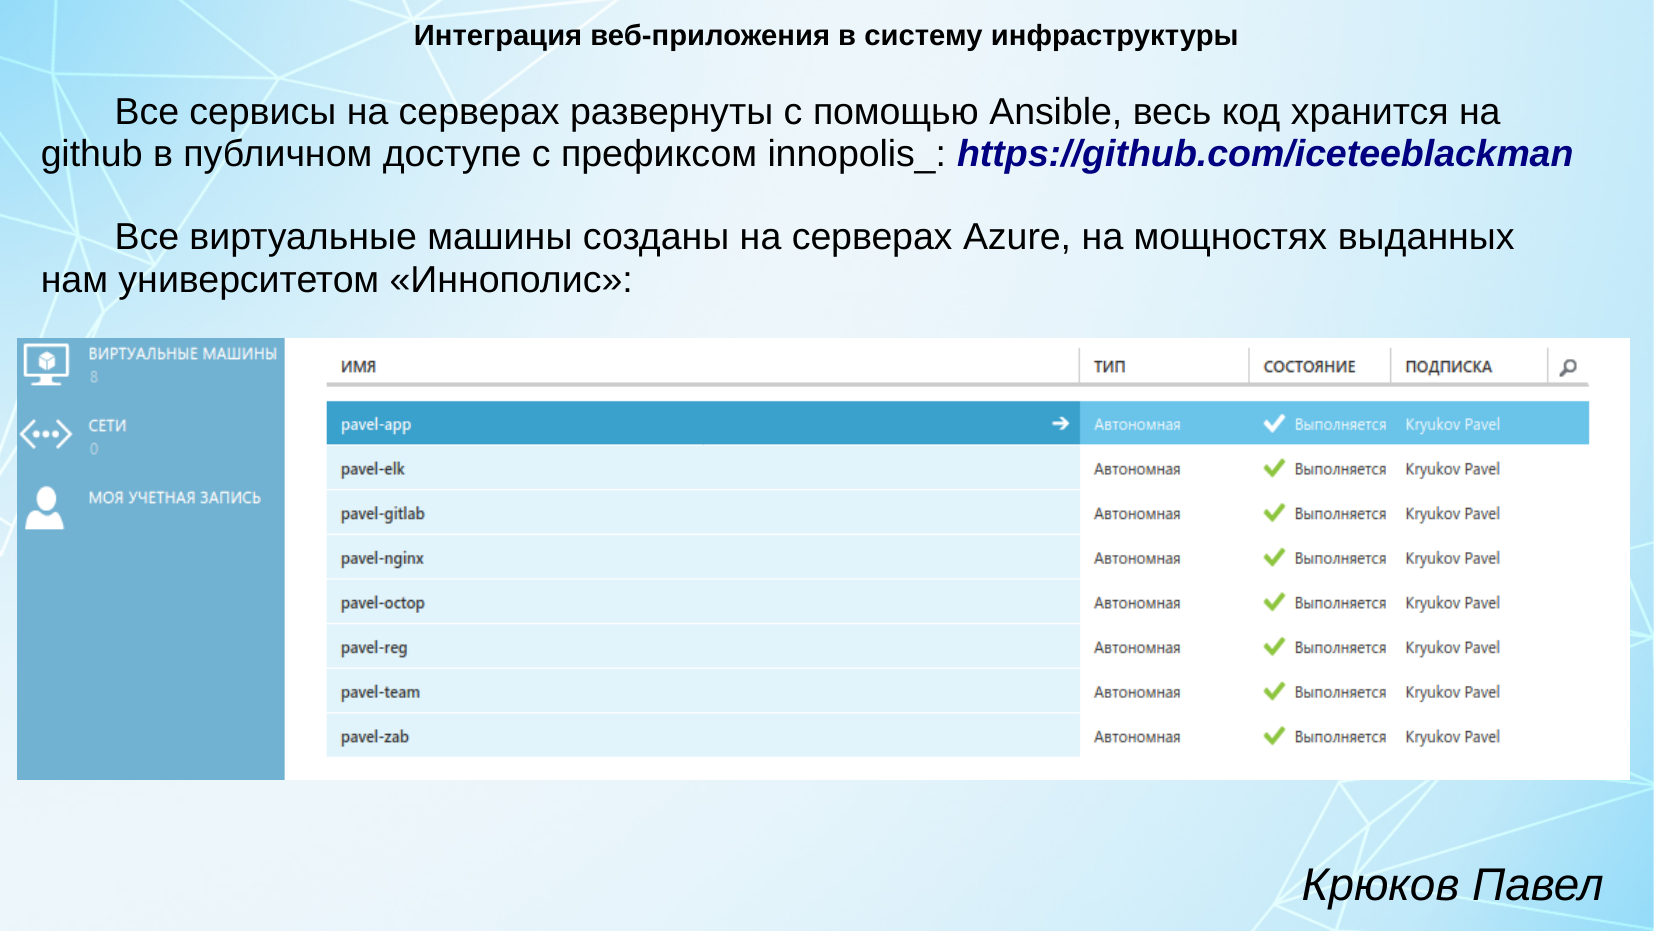

# Интеграция веб-приложения в систему инфраструктуры
	Все сервисы на серверах развернуты с помощью Ansible, весь код хранится на github в публичном доступе с префиксом innopolis_: https://github.com/iceteeblackman
	Все виртуальные машины созданы на серверах Azure, на мощностях выданных нам университетом «Иннополис»:
Крюков Павел